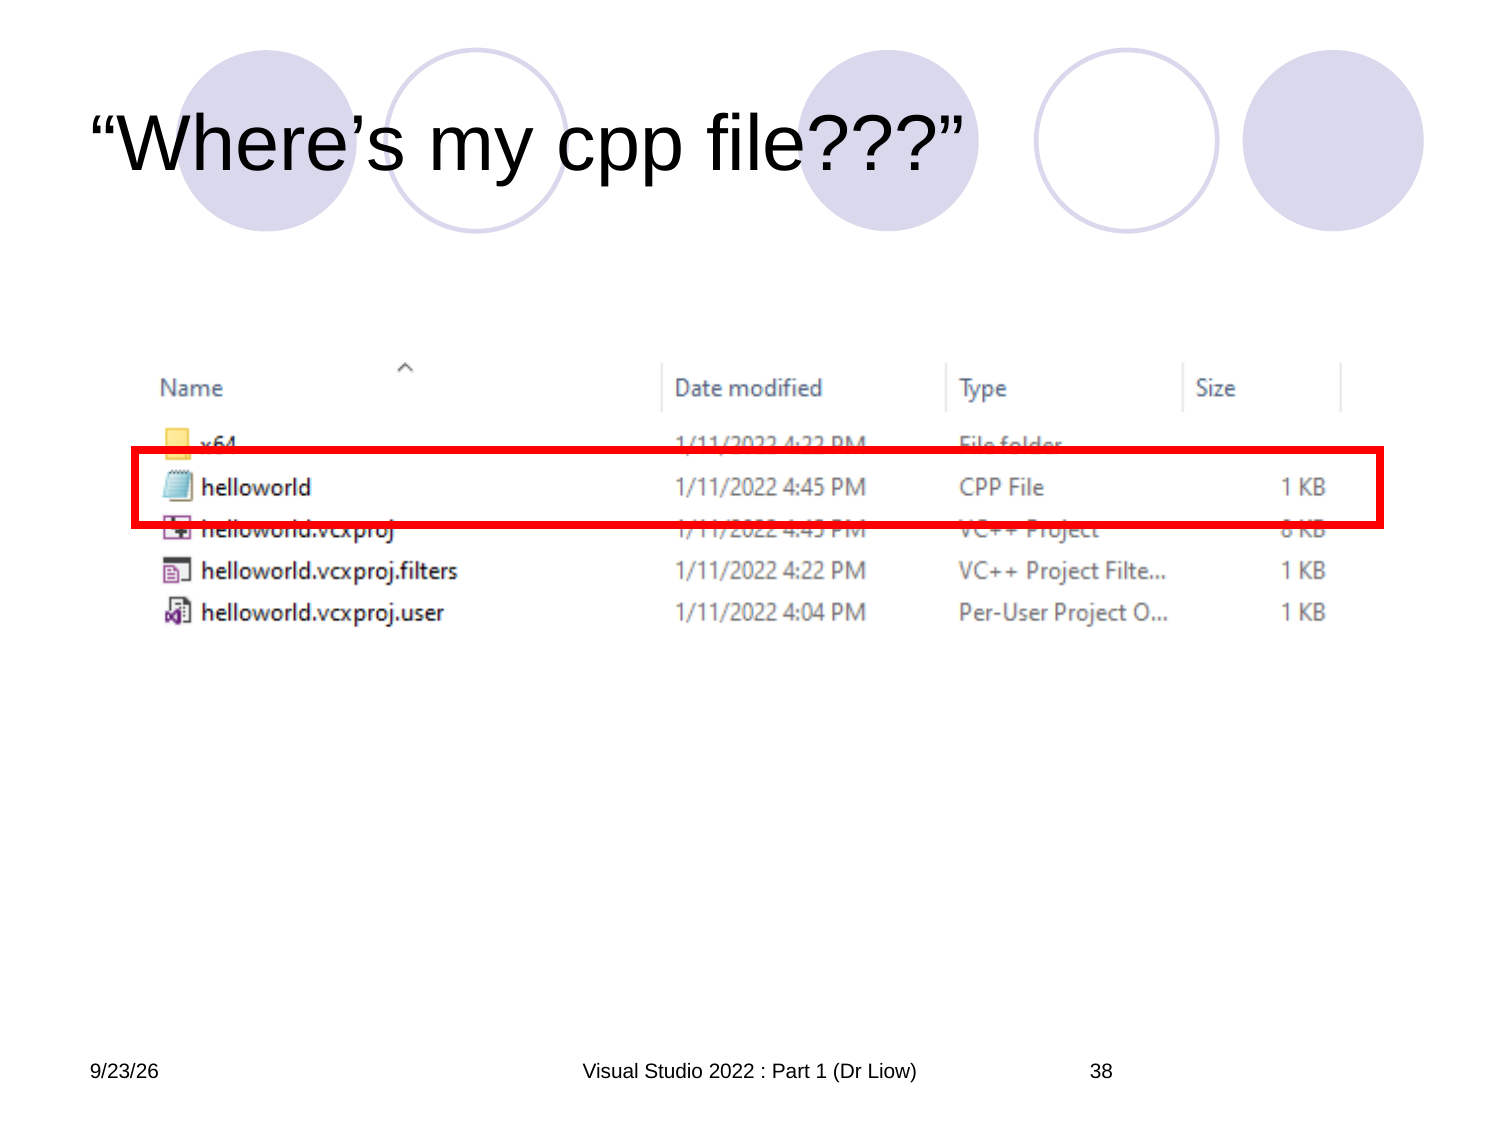

# “Where’s my cpp file???”
Visual Studio 2022 : Part 1 (Dr Liow)